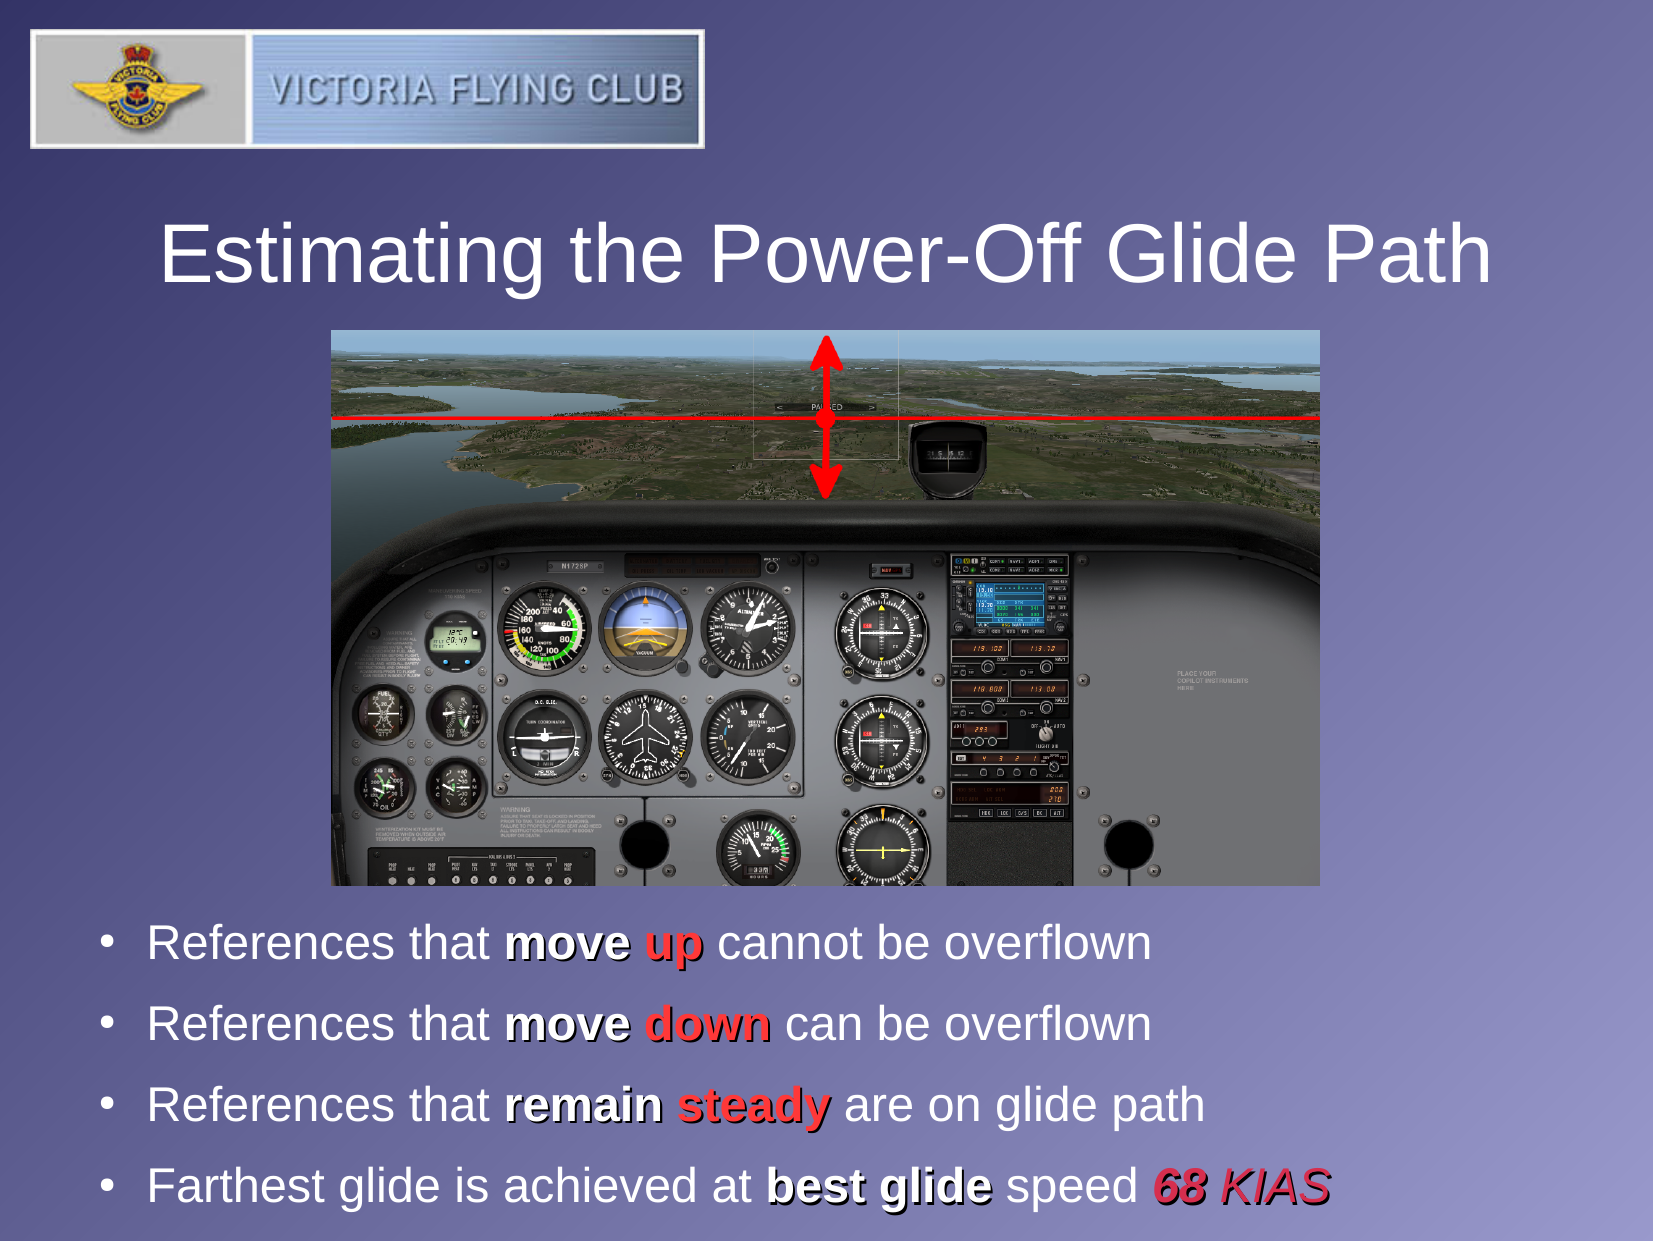

# Estimating the Power-Off Glide Path
References that move up cannot be overflown
References that move down can be overflown
References that remain steady are on glide path
Farthest glide is achieved at best glide speed 68 KIAS